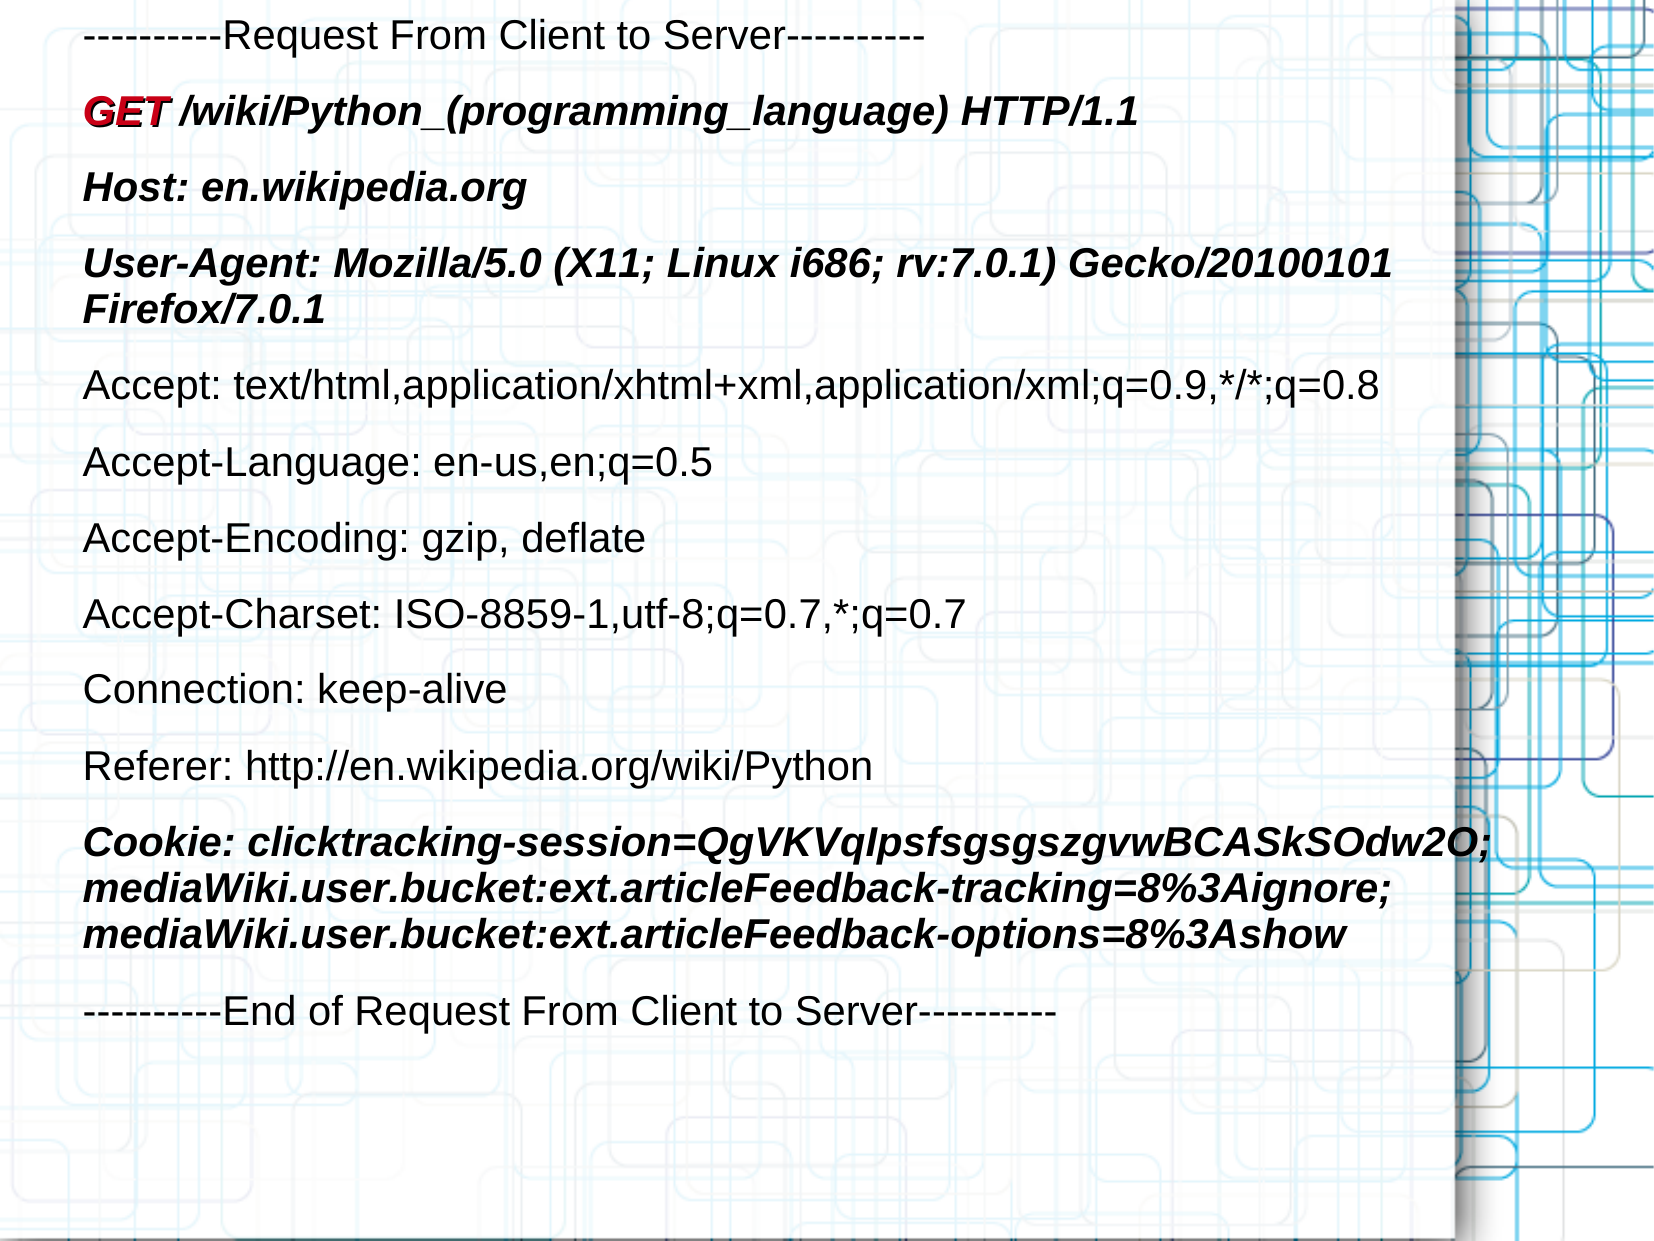

# ----------Request From Client to Server----------
GET /wiki/Python_(programming_language) HTTP/1.1
Host: en.wikipedia.org
User-Agent: Mozilla/5.0 (X11; Linux i686; rv:7.0.1) Gecko/20100101 Firefox/7.0.1
Accept: text/html,application/xhtml+xml,application/xml;q=0.9,*/*;q=0.8
Accept-Language: en-us,en;q=0.5
Accept-Encoding: gzip, deflate
Accept-Charset: ISO-8859-1,utf-8;q=0.7,*;q=0.7
Connection: keep-alive
Referer: http://en.wikipedia.org/wiki/Python
Cookie: clicktracking-session=QgVKVqIpsfsgsgszgvwBCASkSOdw2O; mediaWiki.user.bucket:ext.articleFeedback-tracking=8%3Aignore; mediaWiki.user.bucket:ext.articleFeedback-options=8%3Ashow
----------End of Request From Client to Server----------